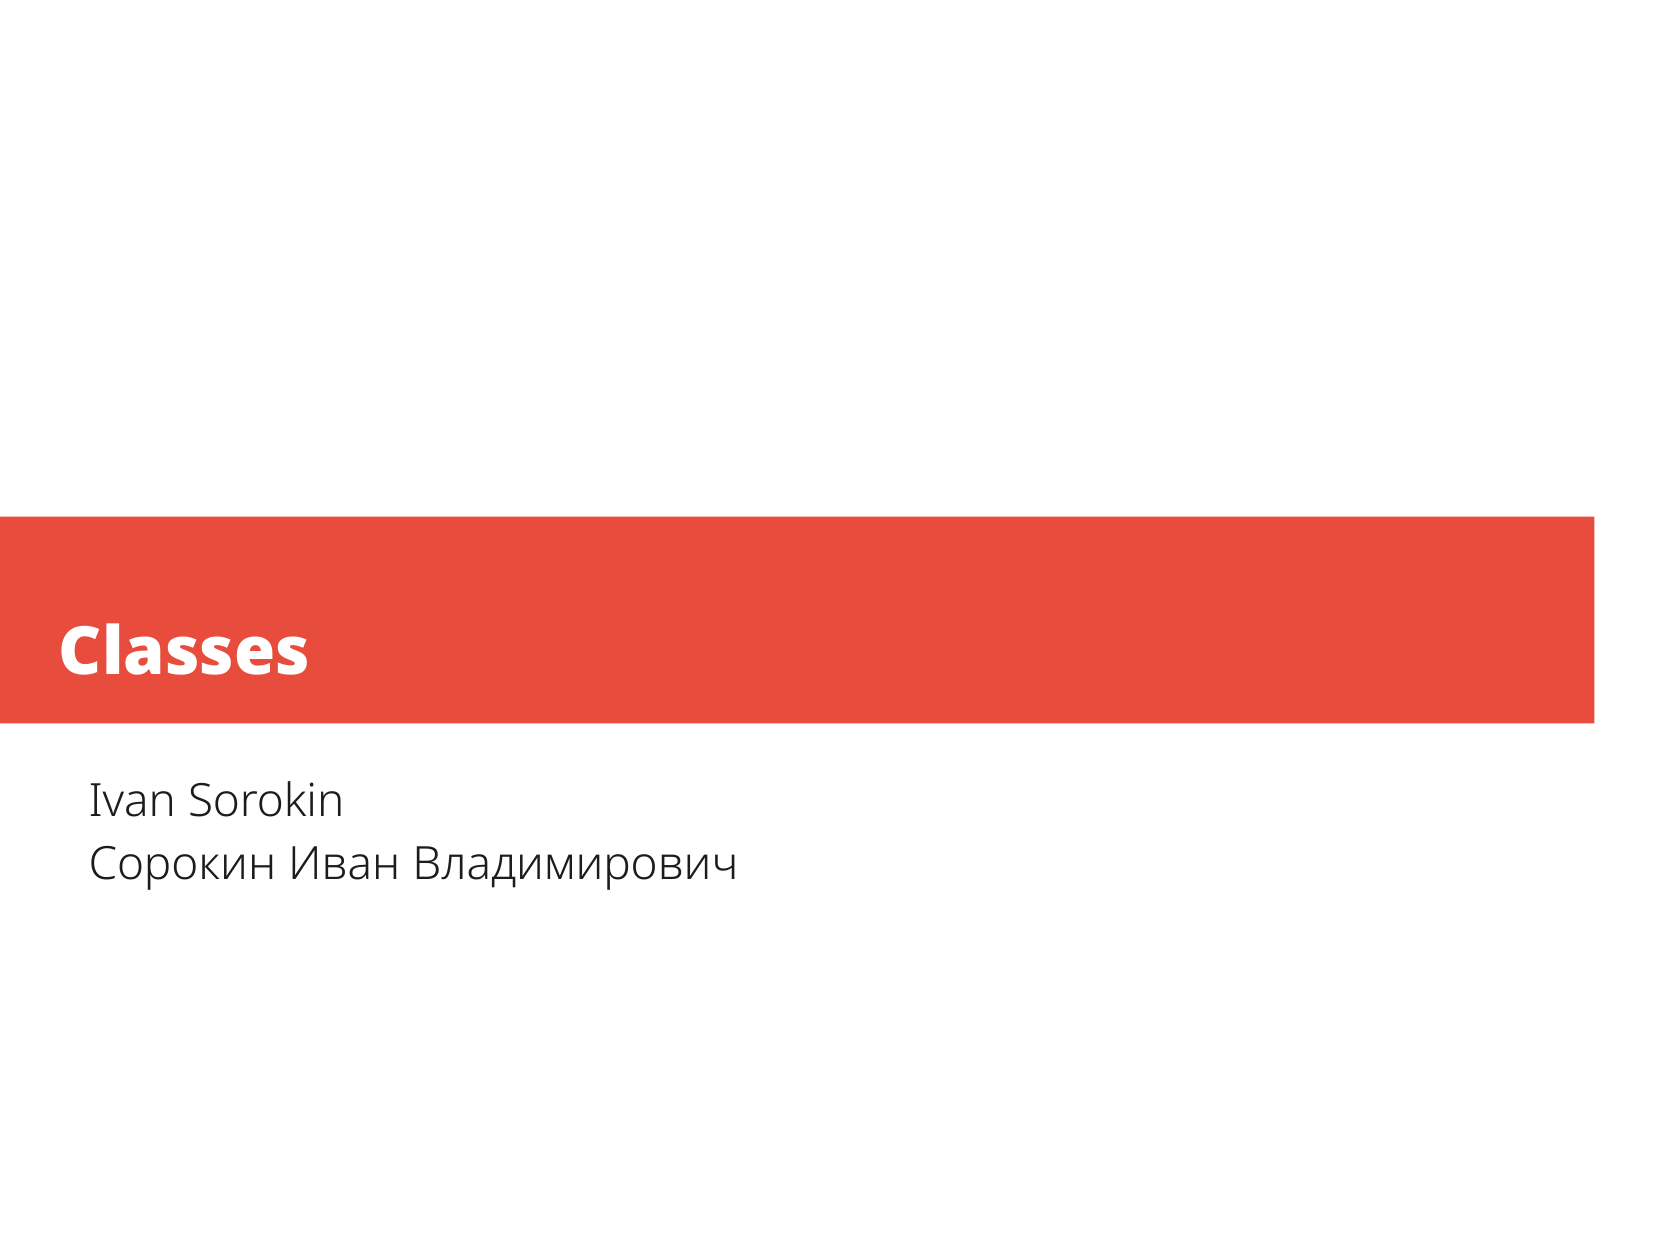

# Classes
Ivan Sorokin
Сорокин Иван Владимирович